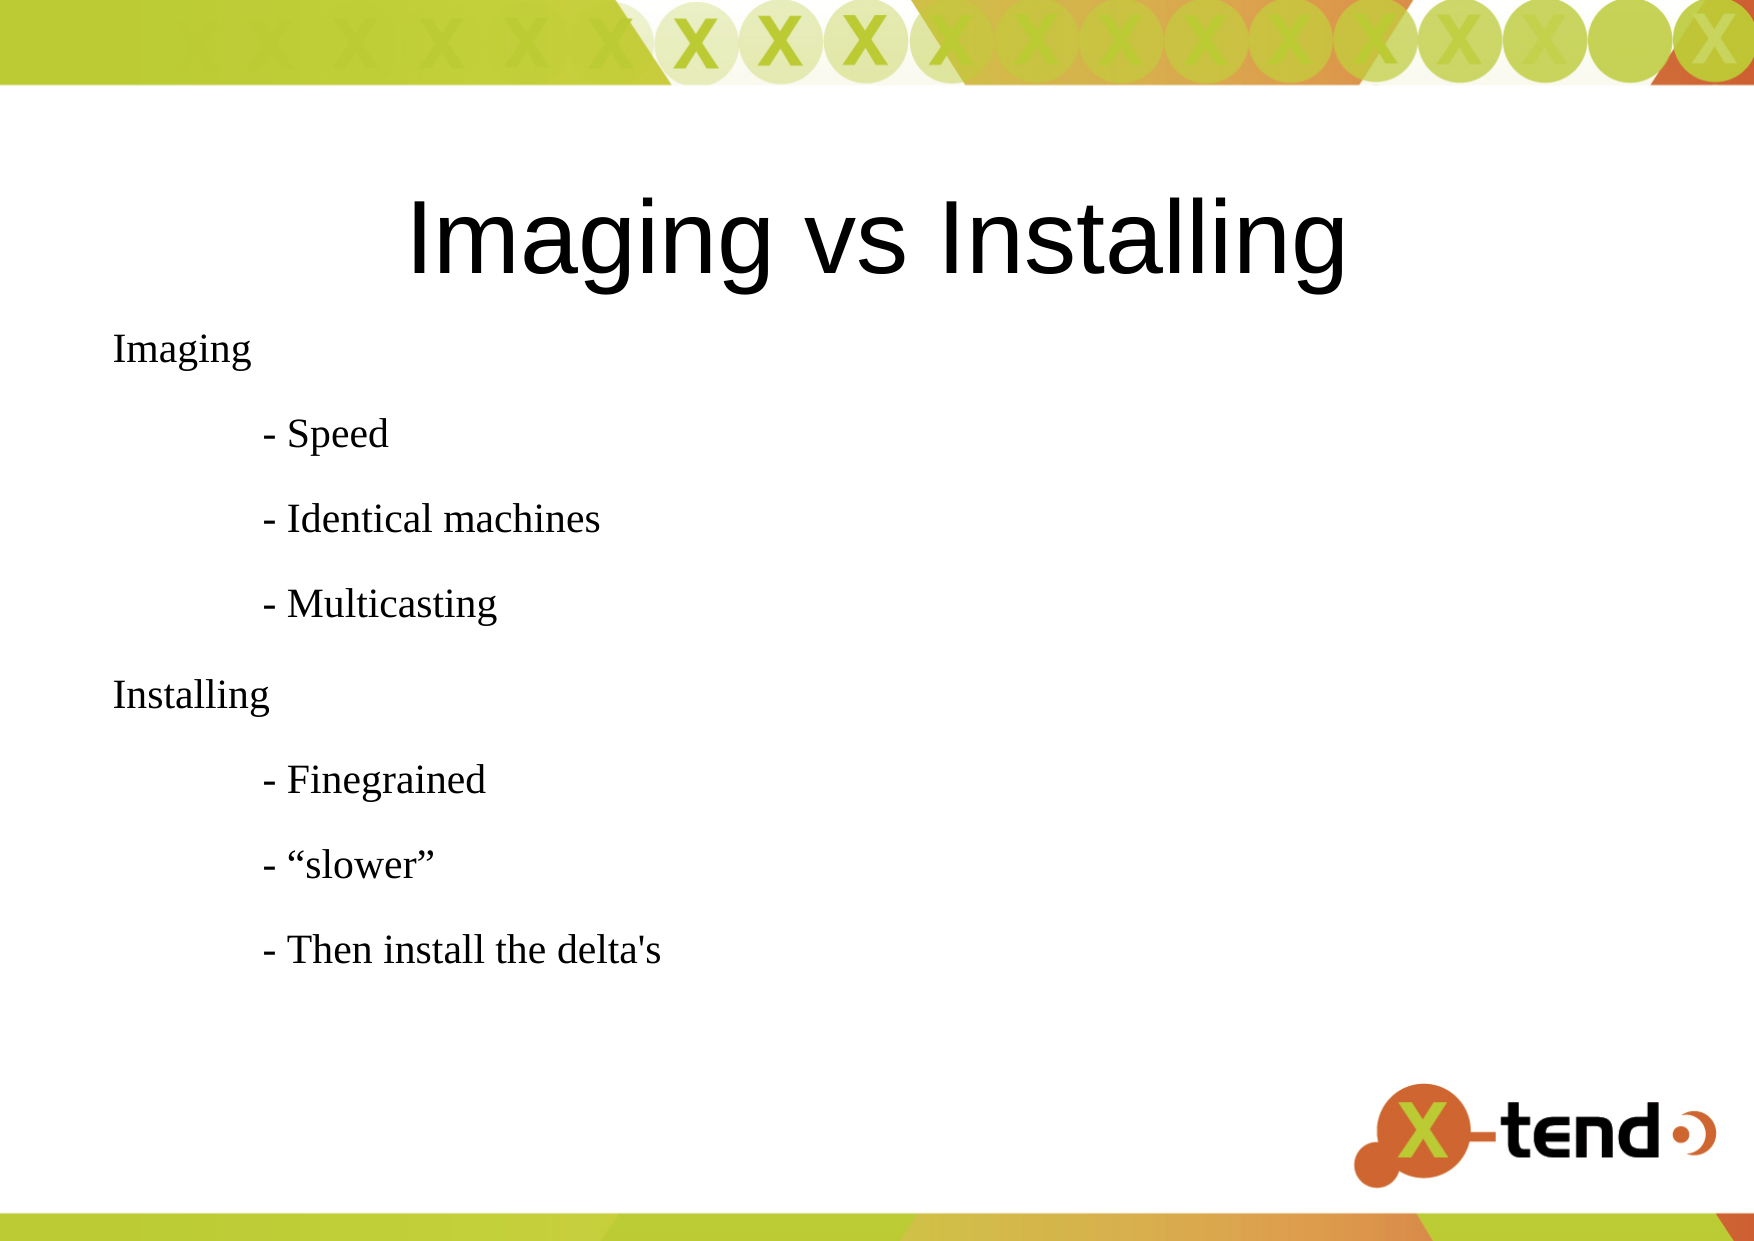

# Imaging vs Installing
Imaging
- Speed
- Identical machines
- Multicasting
Installing
- Finegrained
- “slower”
- Then install the delta's